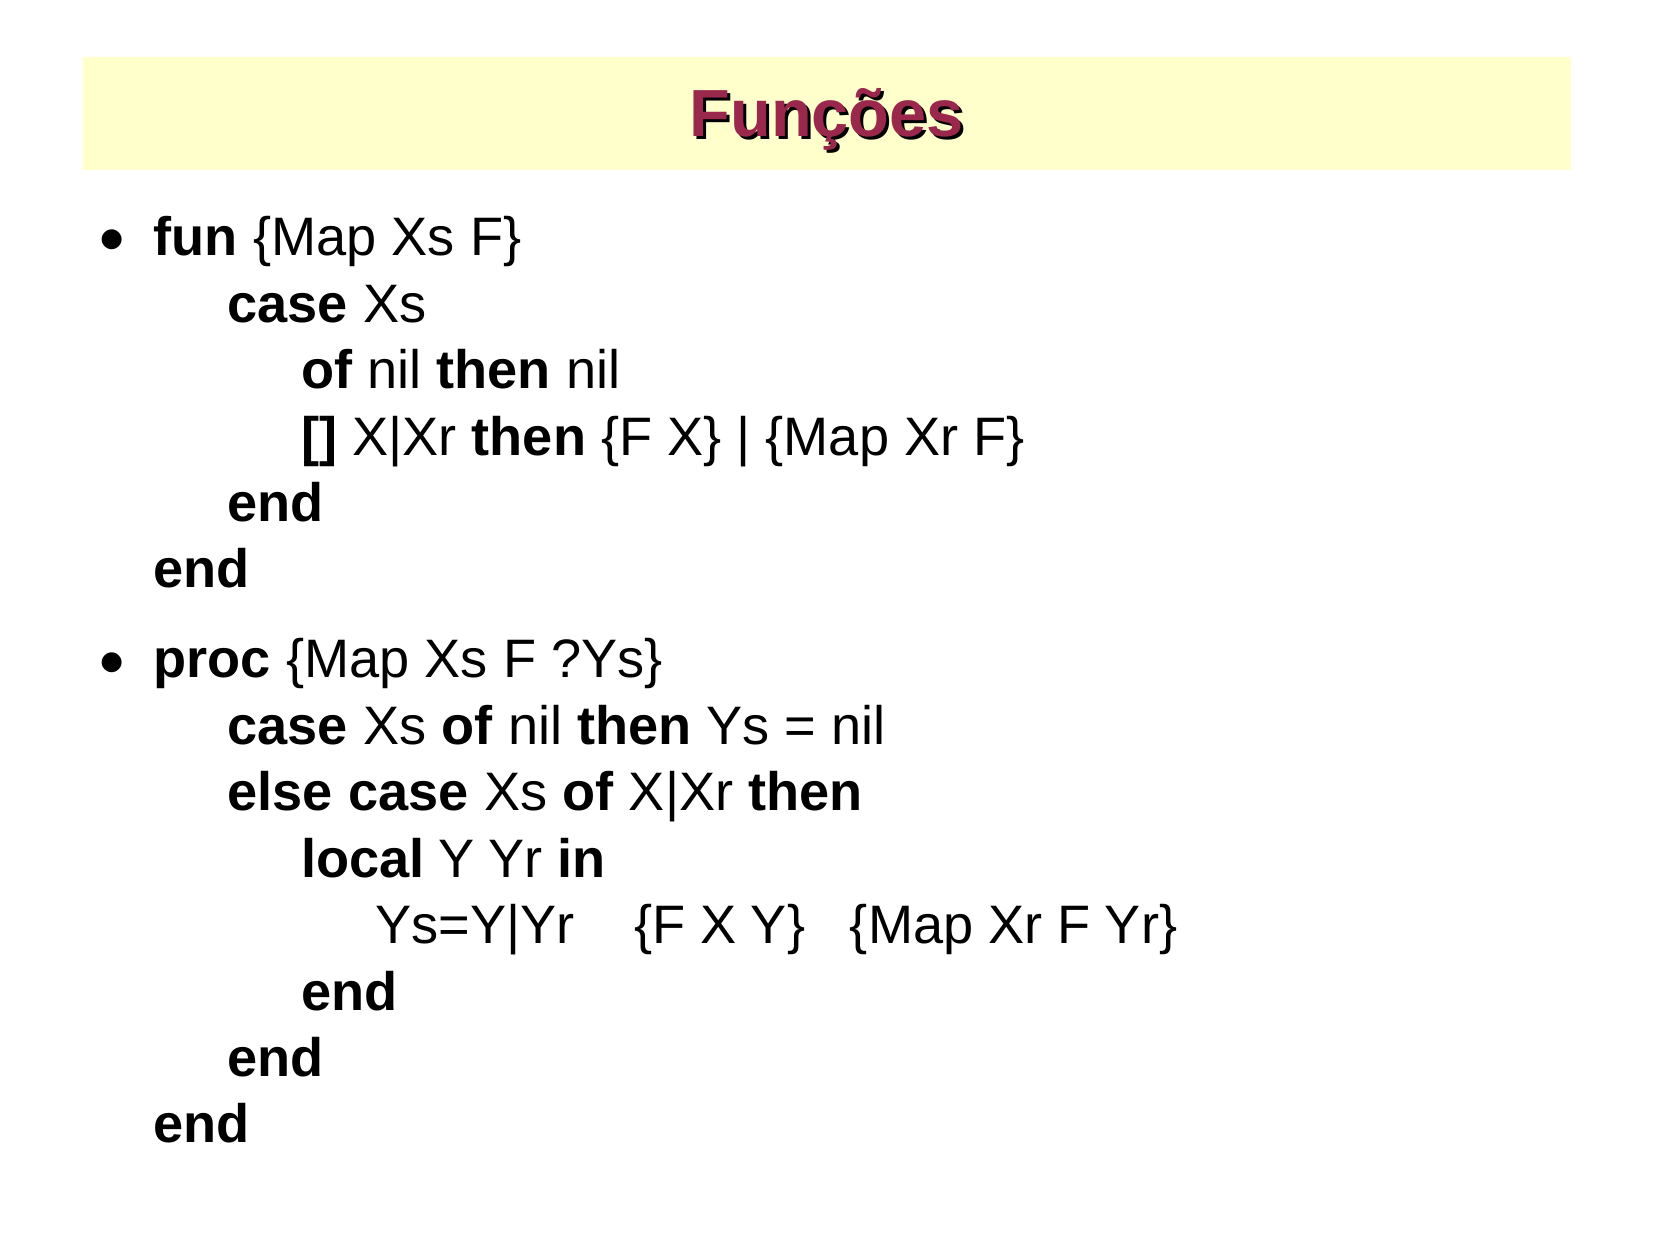

# Funções
fun {Map Xs F}
	case Xs
		of nil then nil
		[] X|Xr then {F X} | {Map Xr F}
	end
end
proc {Map Xs F ?Ys}
	case Xs of nil then Ys = nil
	else case Xs of X|Xr then
		local Y Yr in
			Ys=Y|Yr {F X Y} {Map Xr F Yr}
		end
	end
end